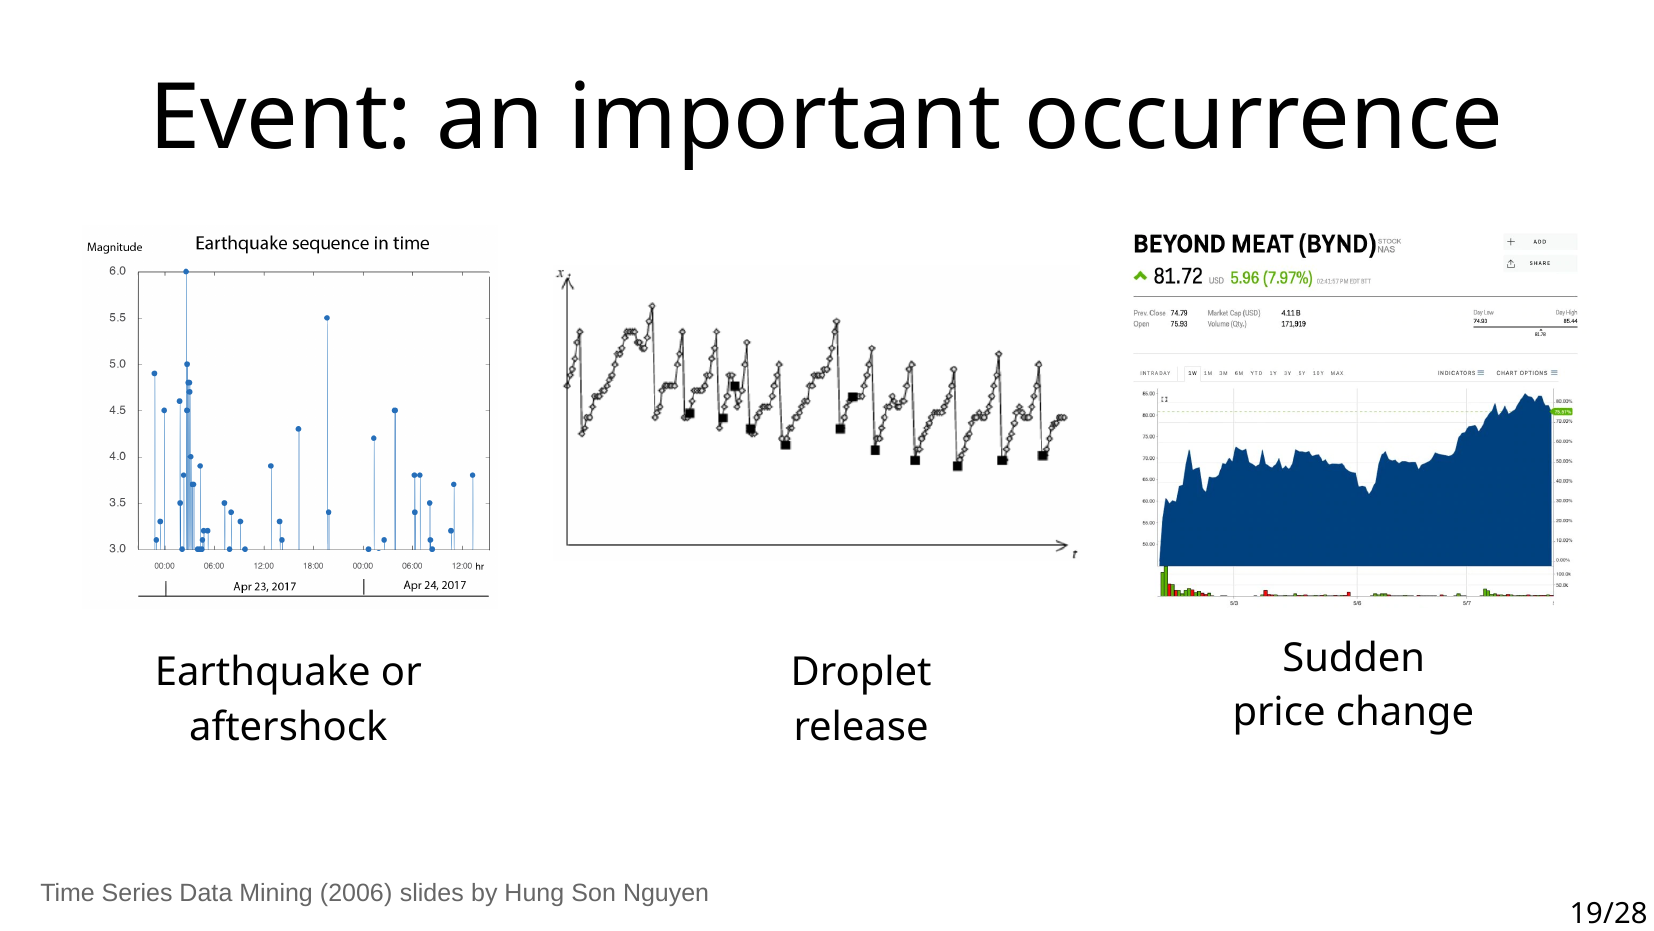

# Event: an important occurrence
Sudden
price change
Earthquake or
aftershock
Droplet
release
Time Series Data Mining (2006) slides by Hung Son Nguyen
19